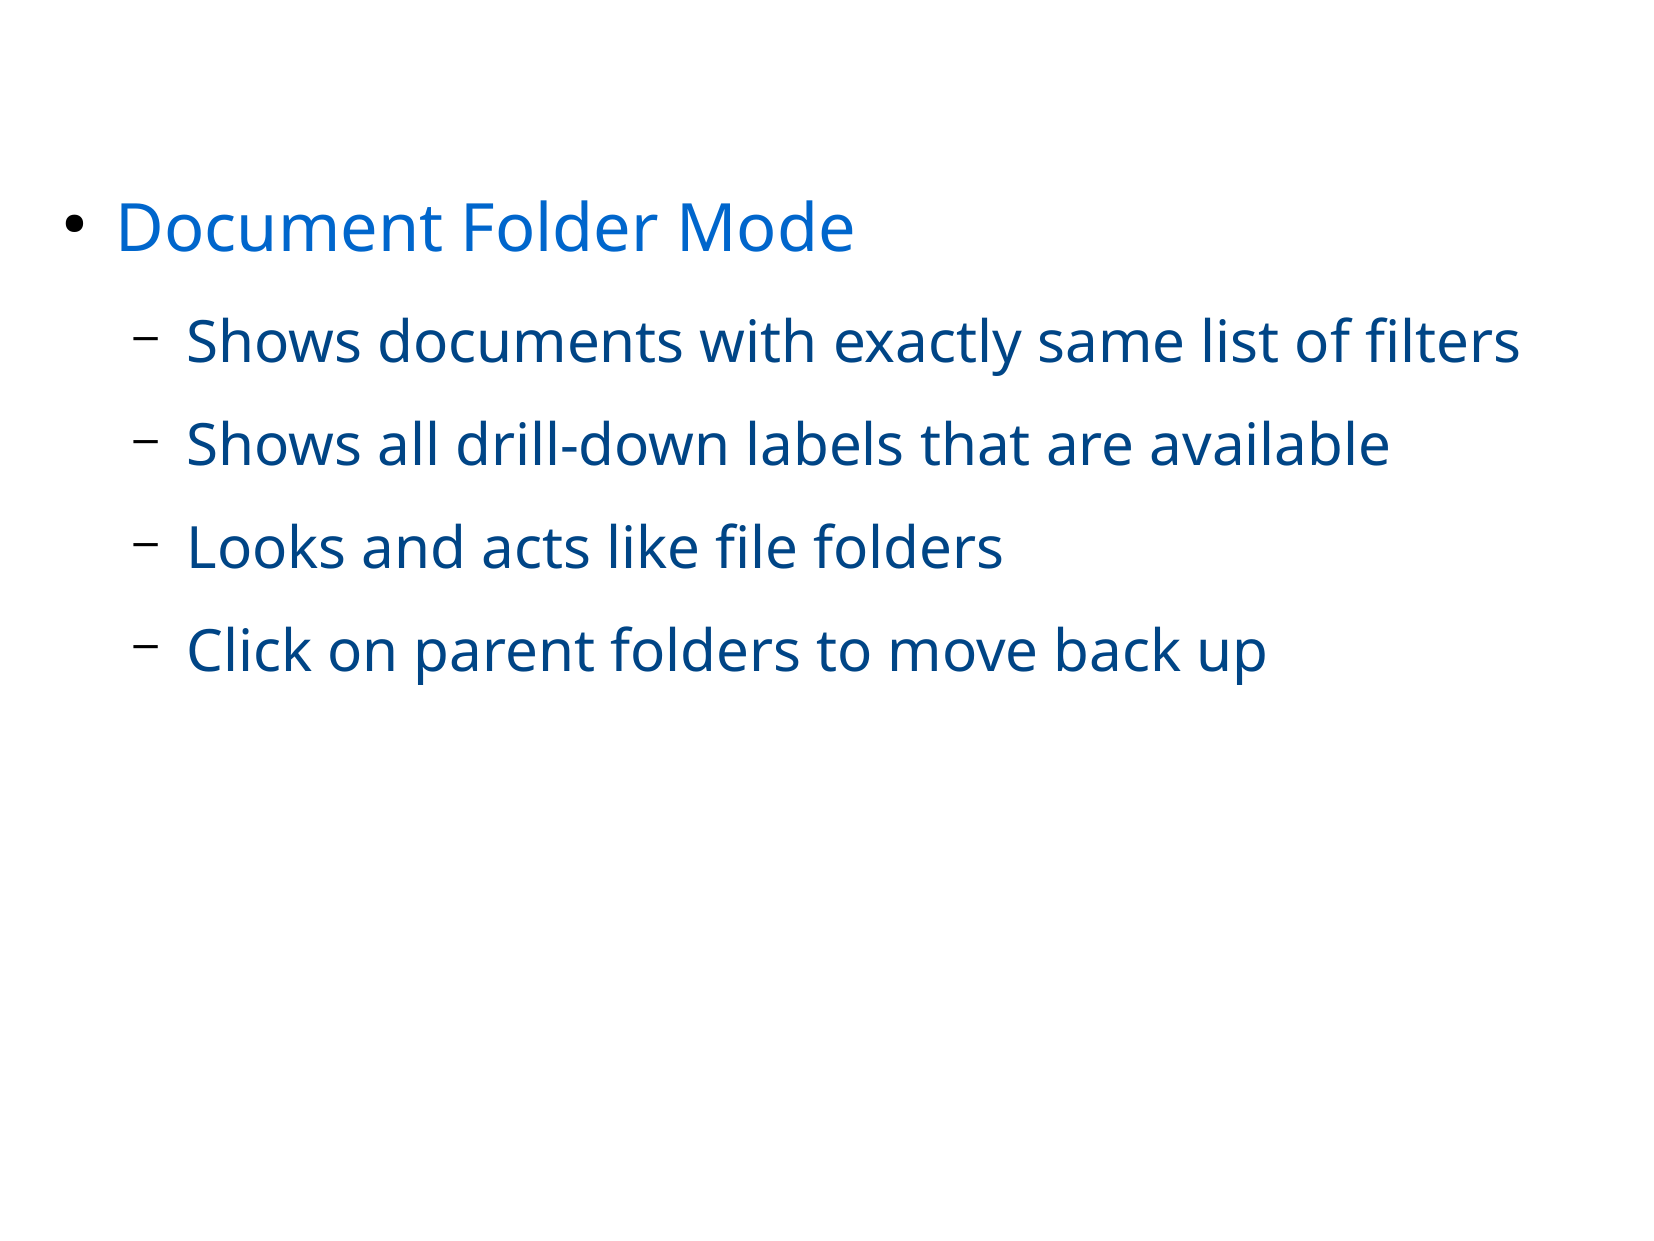

#
Document Folder Mode
Shows documents with exactly same list of filters
Shows all drill-down labels that are available
Looks and acts like file folders
Click on parent folders to move back up